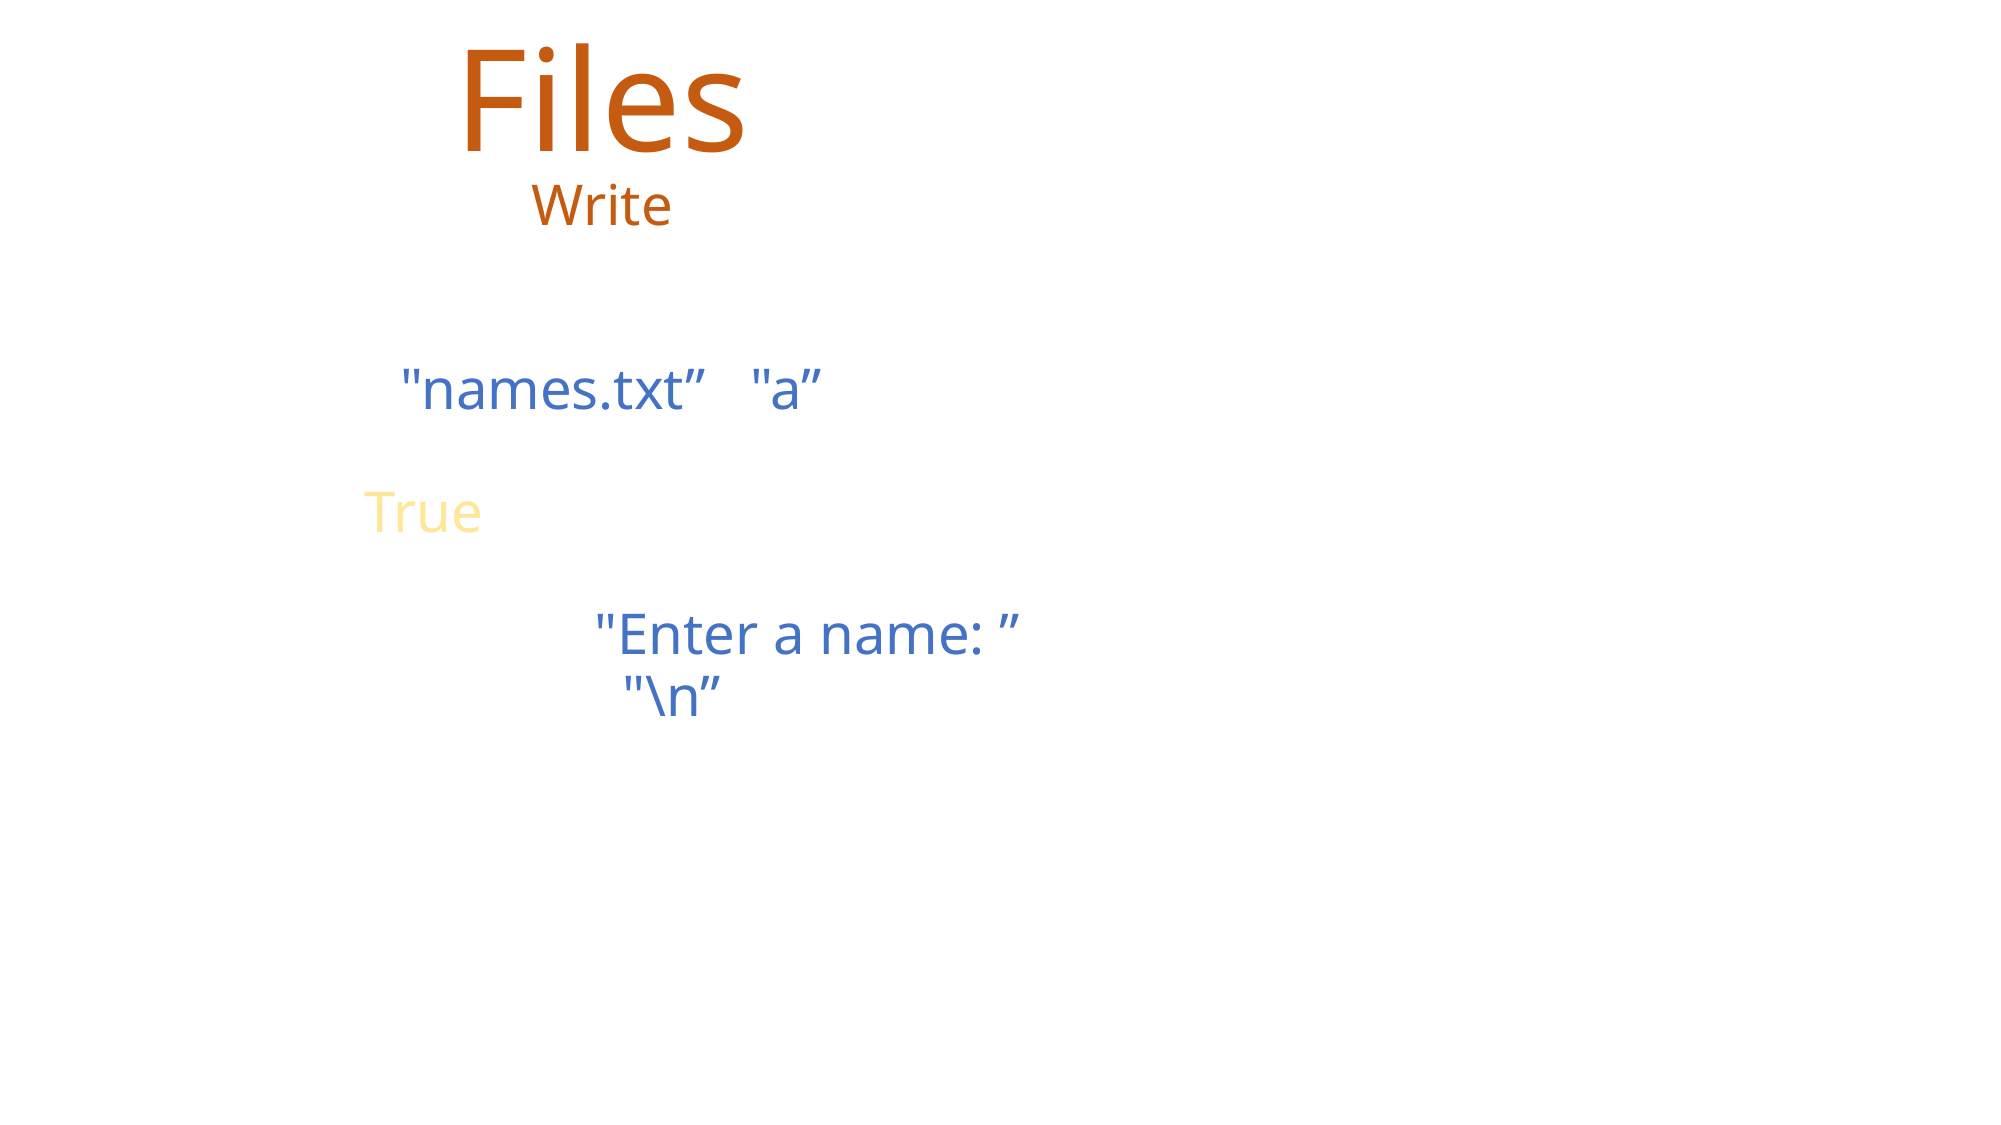

# Files
Write
f = open( "names.txt” , "a” )
name = True
while name:
 name = input( "Enter a name: ” )
 f.write(name + "\n” )
f.close()